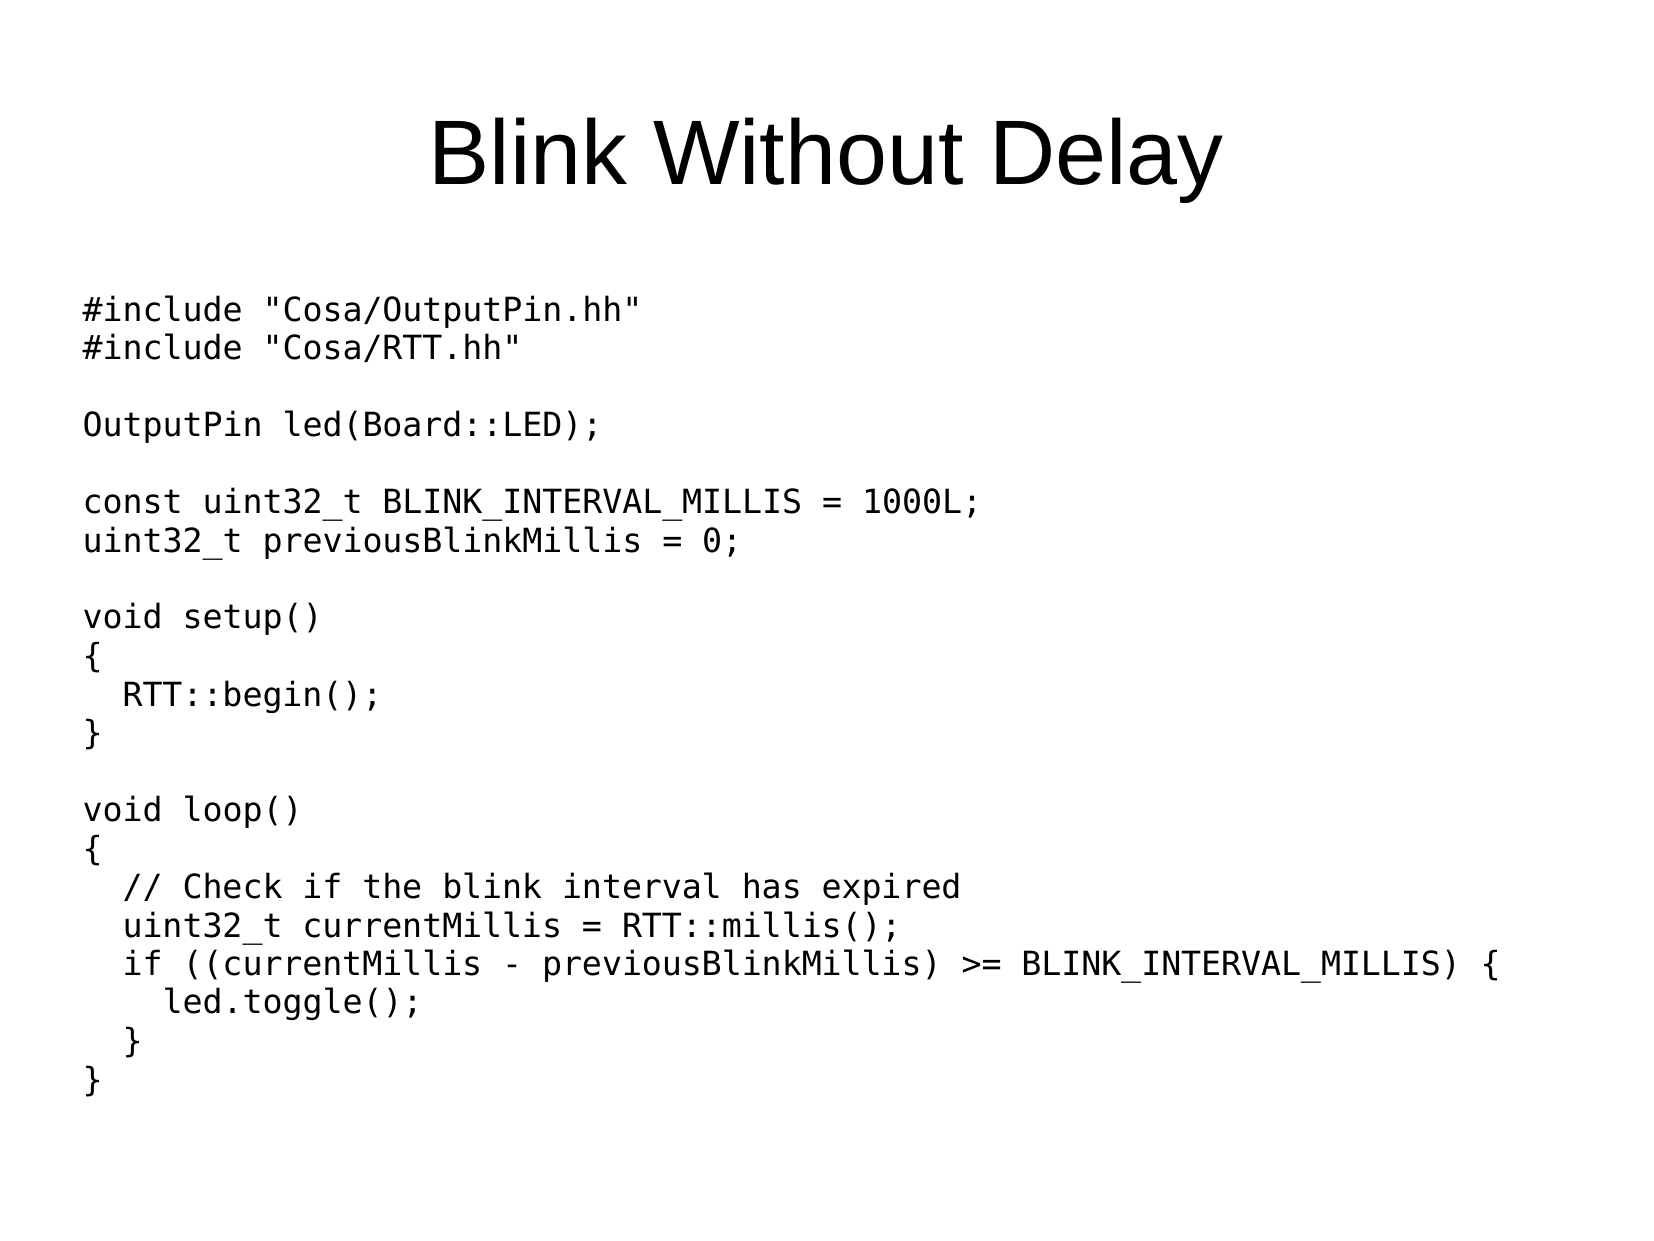

# Blink Without Delay
#include "Cosa/OutputPin.hh"
#include "Cosa/RTT.hh"
OutputPin led(Board::LED);
const uint32_t BLINK_INTERVAL_MILLIS = 1000L;
uint32_t previousBlinkMillis = 0;
void setup()
{
 RTT::begin();
}
void loop()
{
 // Check if the blink interval has expired
 uint32_t currentMillis = RTT::millis();
 if ((currentMillis - previousBlinkMillis) >= BLINK_INTERVAL_MILLIS) {
 led.toggle();
 }
}